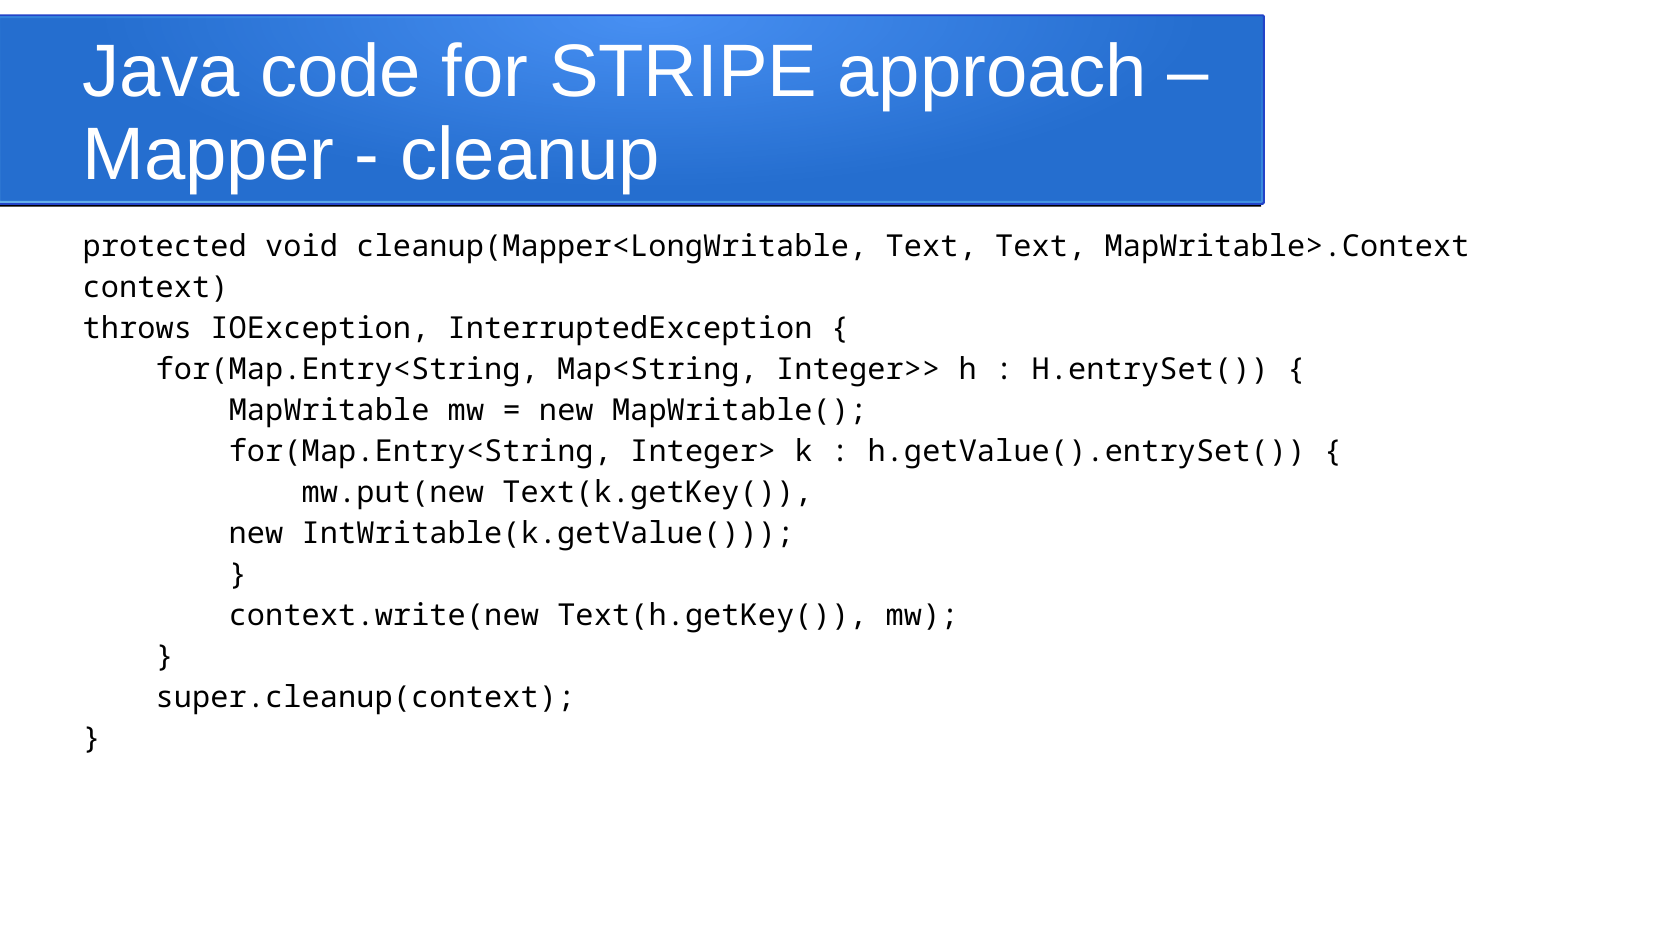

# Java code for STRIPE approach – Mapper - cleanup
protected void cleanup(Mapper<LongWritable, Text, Text, MapWritable>.Context context)
throws IOException, InterruptedException {
 for(Map.Entry<String, Map<String, Integer>> h : H.entrySet()) {
 MapWritable mw = new MapWritable();
 for(Map.Entry<String, Integer> k : h.getValue().entrySet()) {
 mw.put(new Text(k.getKey()), new IntWritable(k.getValue()));
 }
 context.write(new Text(h.getKey()), mw);
 }
 super.cleanup(context);
}